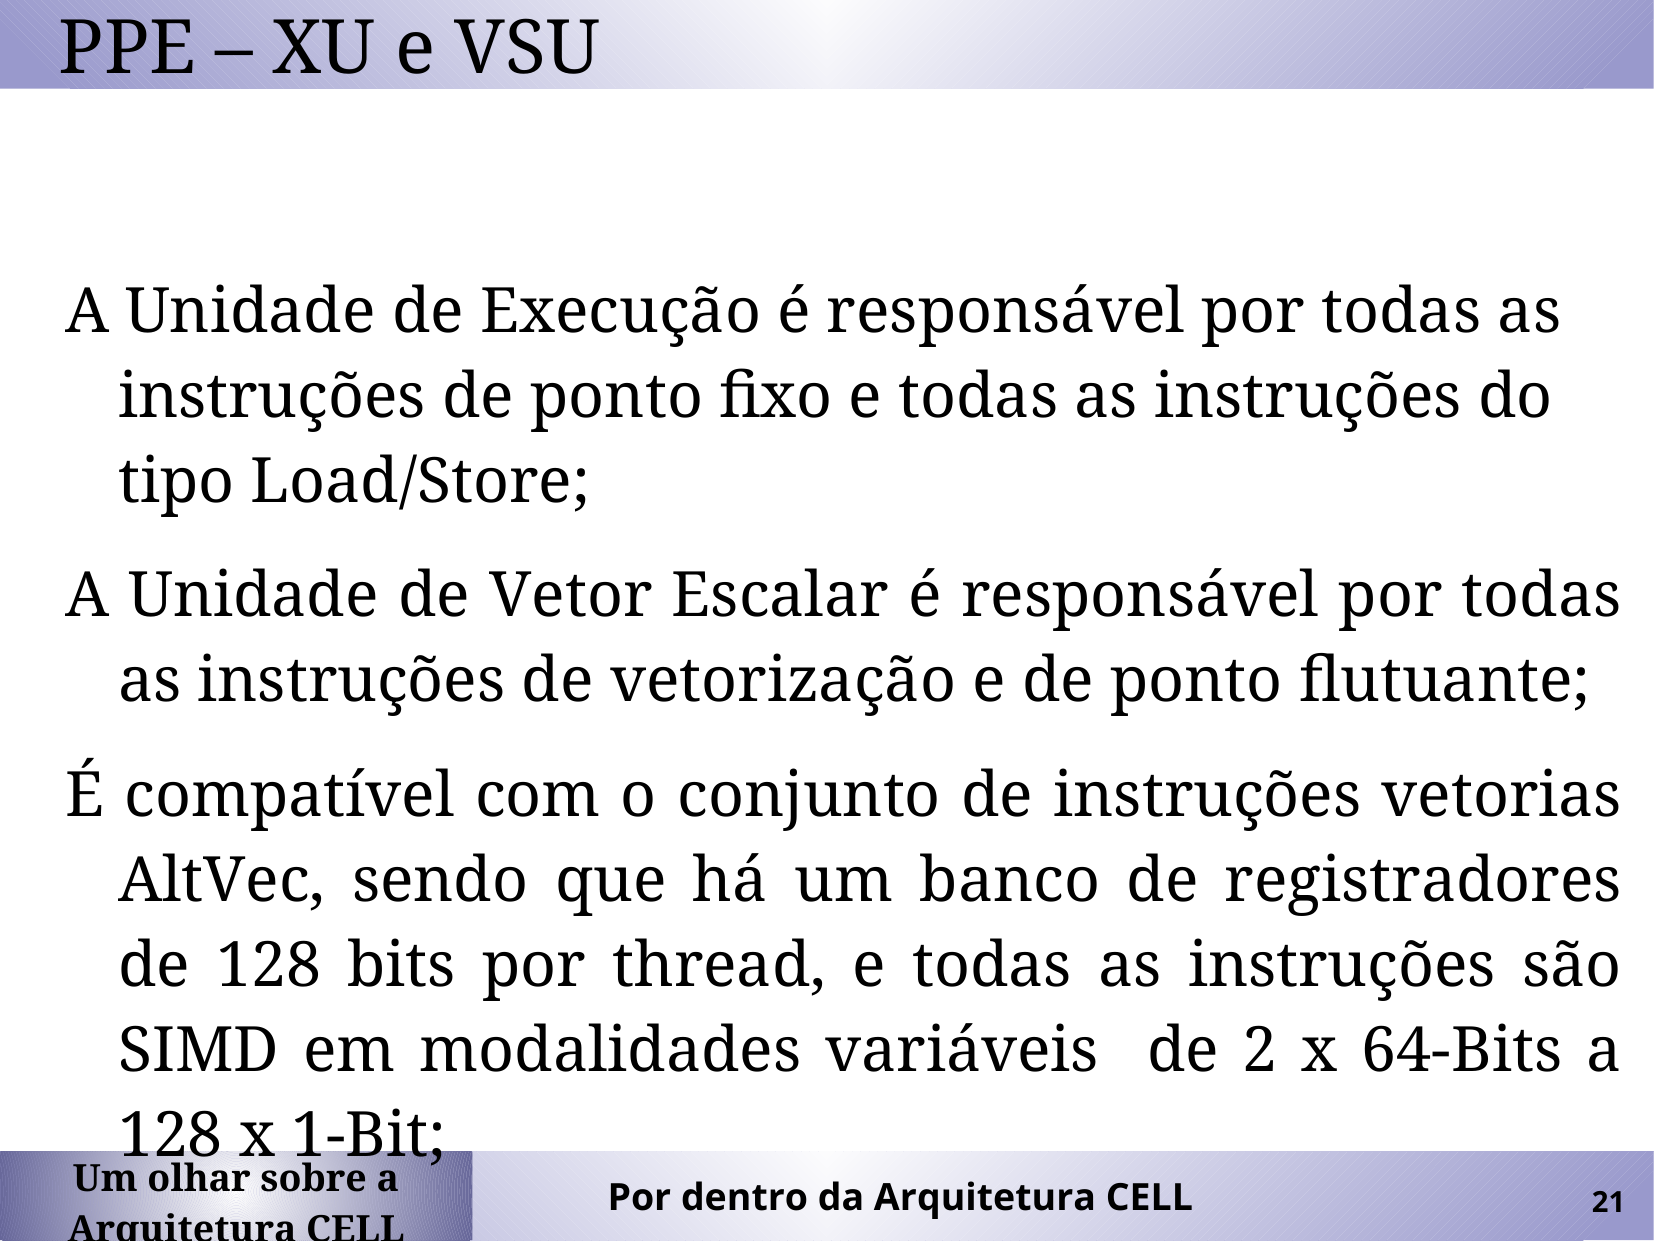

# PPE – XU e VSU
A Unidade de Execução é responsável por todas as instruções de ponto fixo e todas as instruções do tipo Load/Store;
A Unidade de Vetor Escalar é responsável por todas as instruções de vetorização e de ponto flutuante;
É compatível com o conjunto de instruções vetorias AltVec, sendo que há um banco de registradores de 128 bits por thread, e todas as instruções são SIMD em modalidades variáveis de 2 x 64-Bits a 128 x 1-Bit;
Por dentro da Arquitetura CELL
21